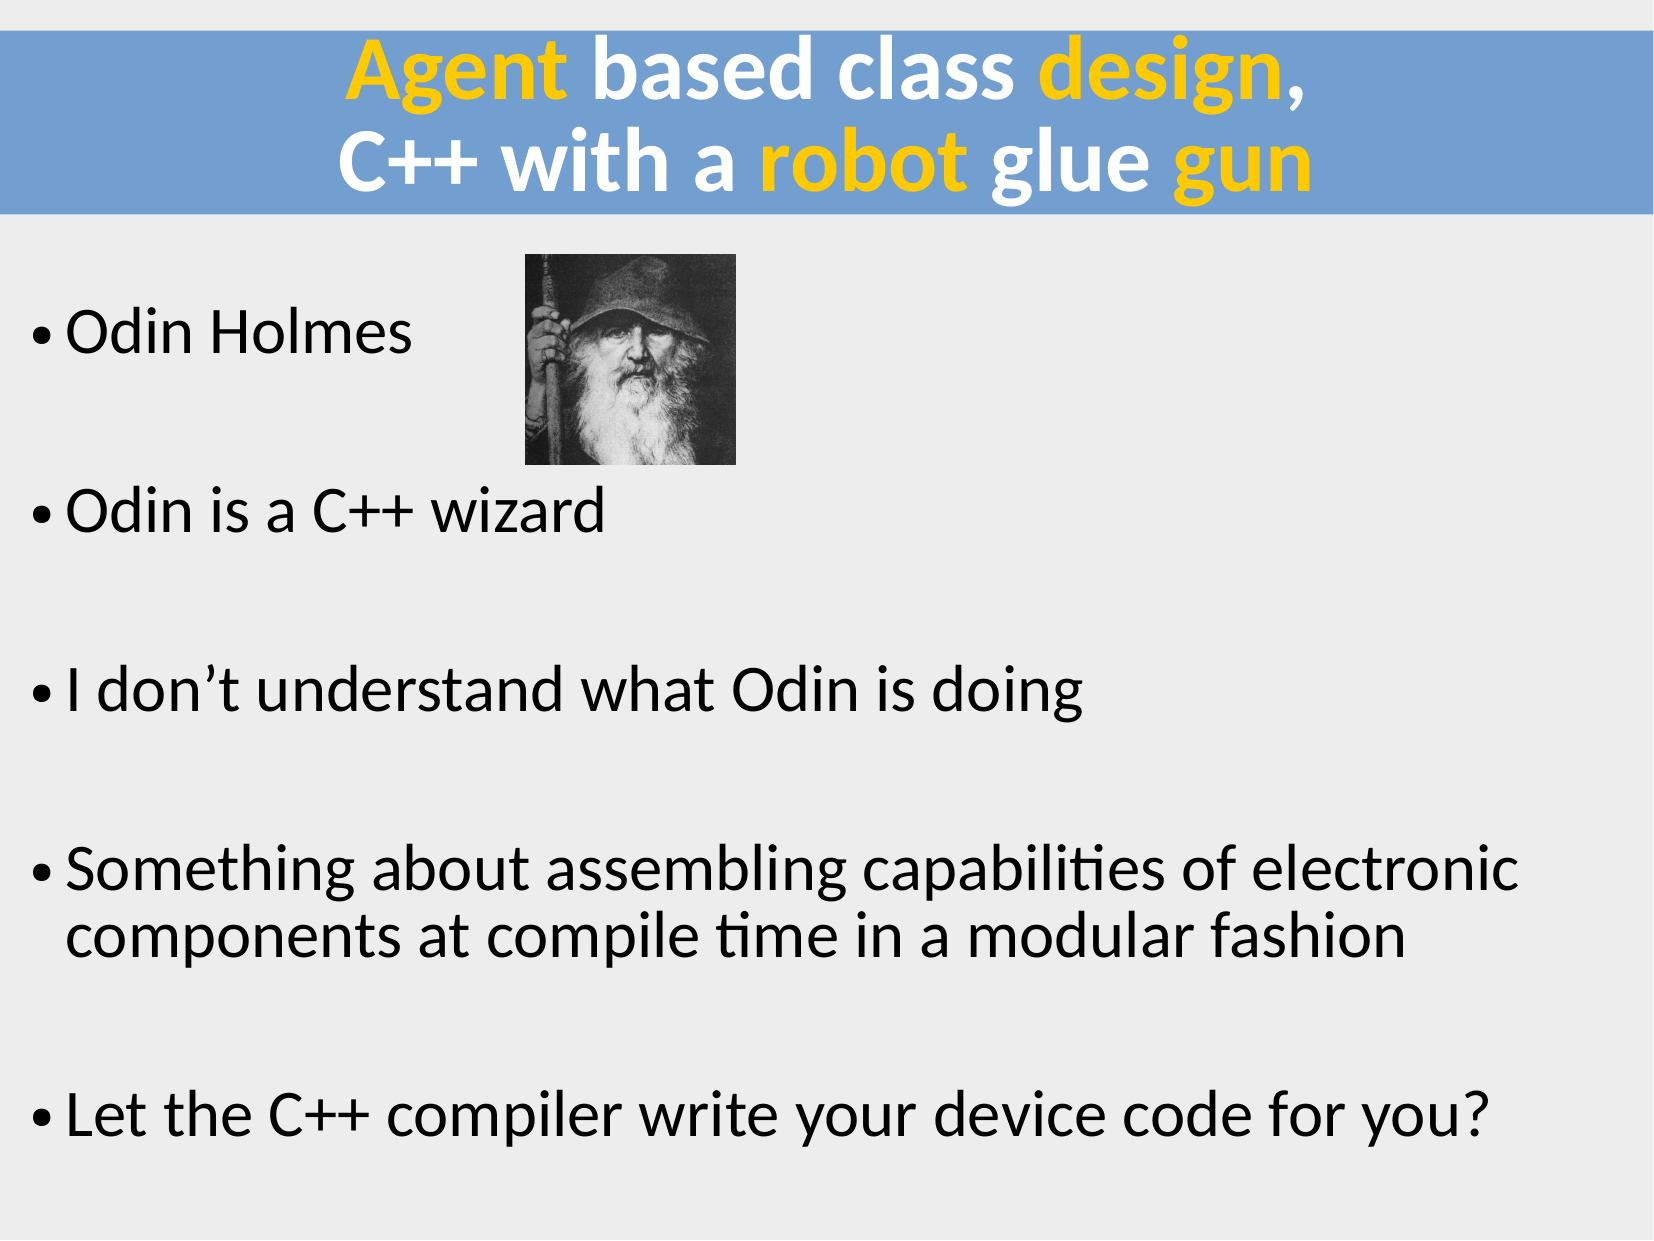

# Agent based class design, C++ with a robot glue gun
Odin Holmes
Odin is a C++ wizard
I don’t understand what Odin is doing
Something about assembling capabilities of electronic components at compile time in a modular fashion
Let the C++ compiler write your device code for you?